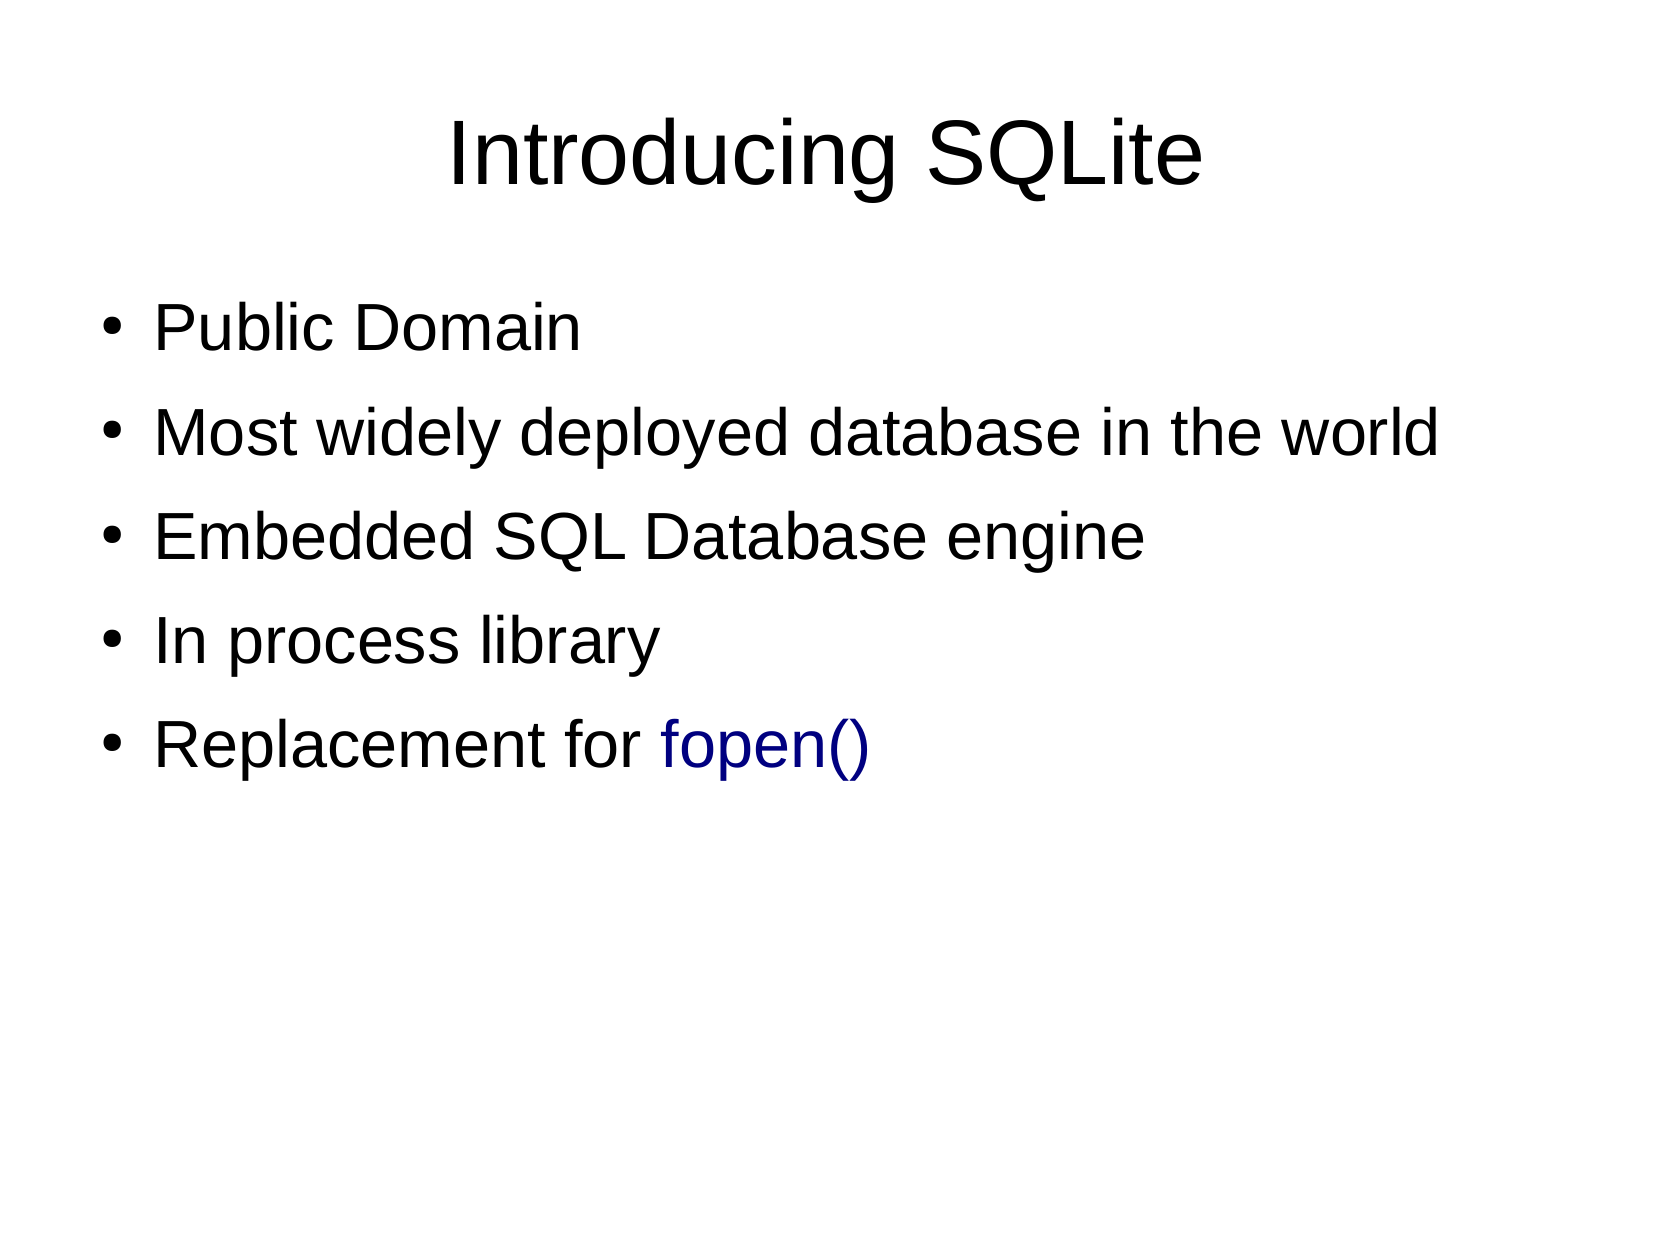

# Introducing SQLite
Public Domain
Most widely deployed database in the world
Embedded SQL Database engine
In process library
Replacement for fopen()